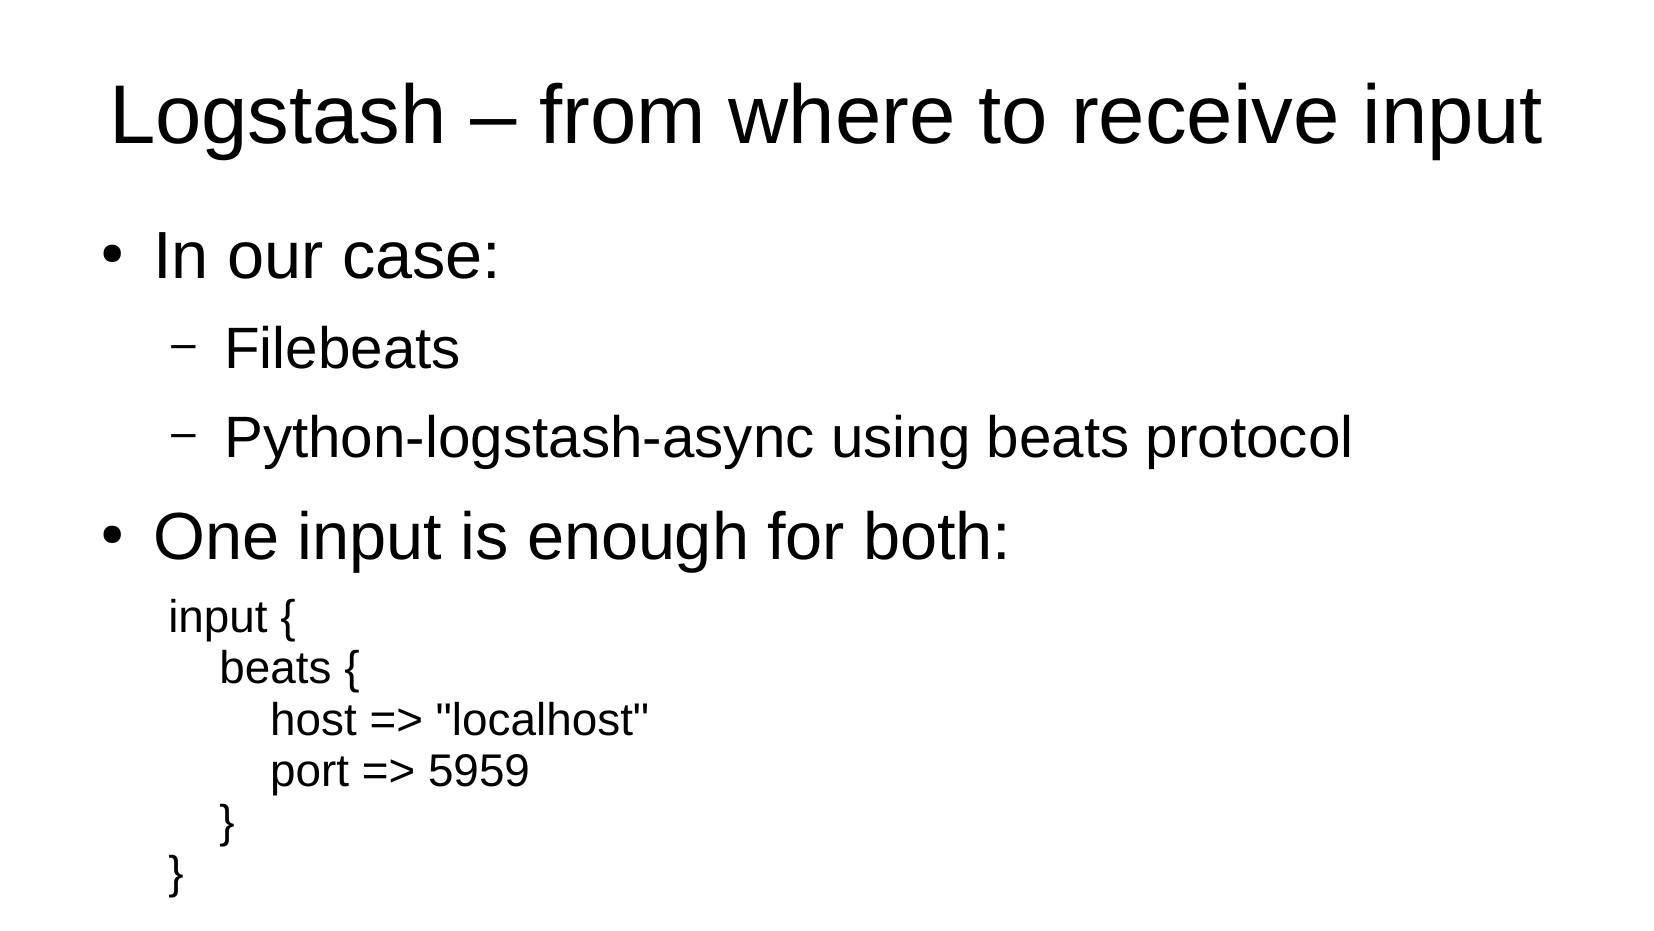

# Logstash – from where to receive input
In our case:
Filebeats
Python-logstash-async using beats protocol
One input is enough for both:
input {
 beats {
 host => "localhost"
 port => 5959
 }
}